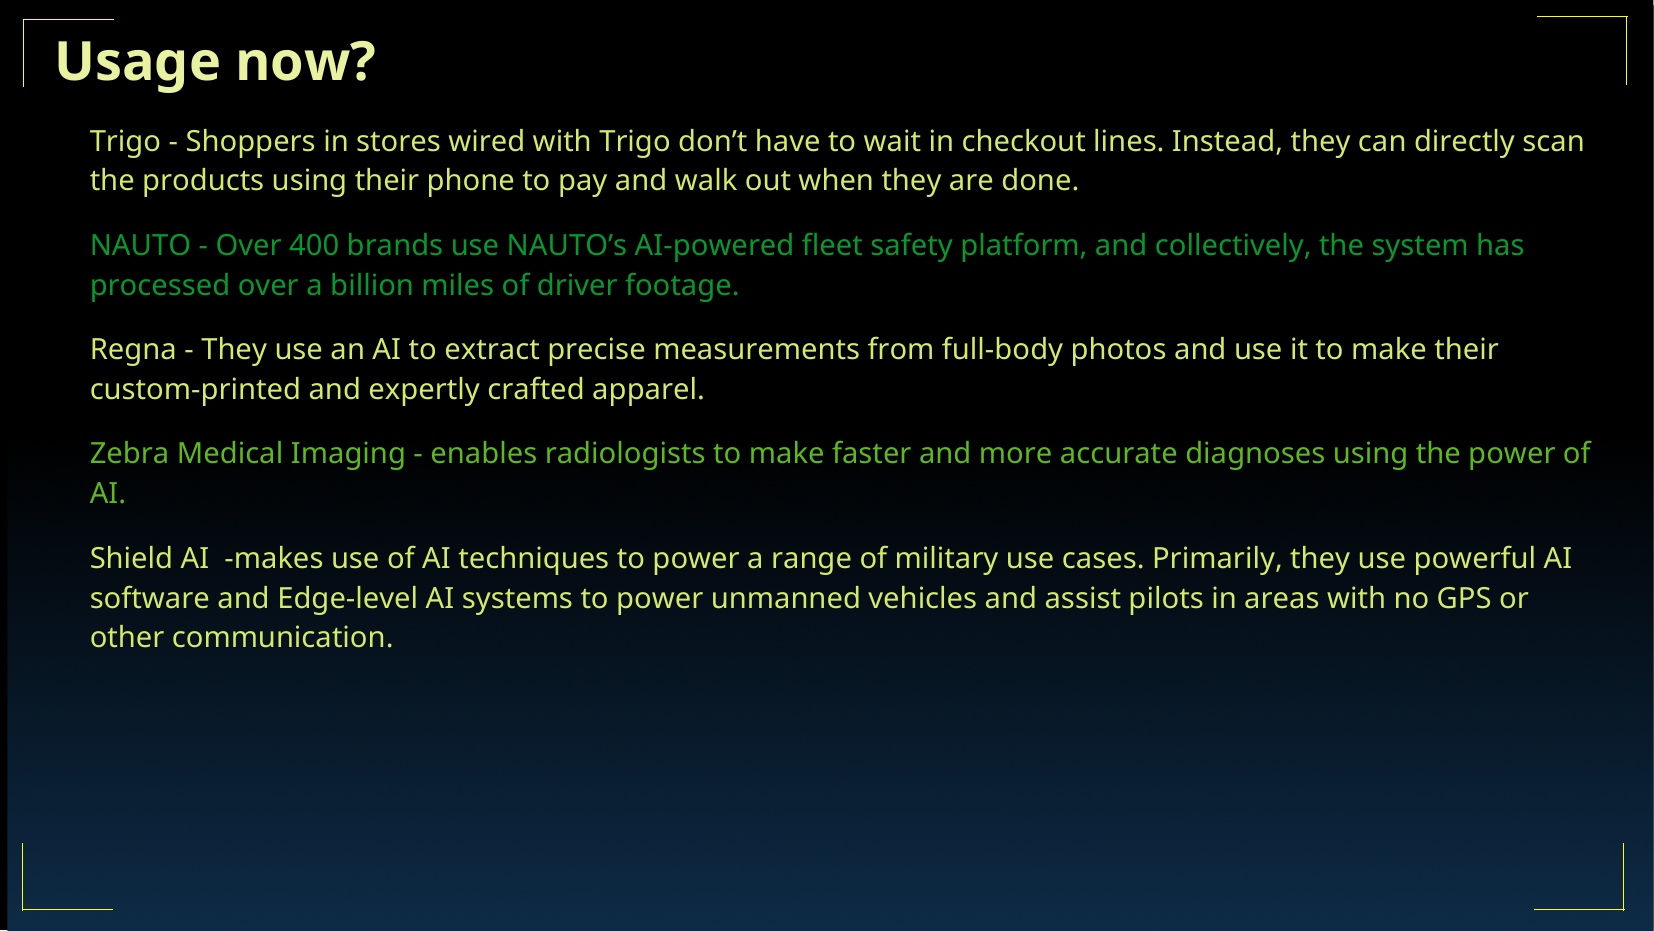

Usage now?
Trigo - Shoppers in stores wired with Trigo don’t have to wait in checkout lines. Instead, they can directly scan the products using their phone to pay and walk out when they are done.
NAUTO - Over 400 brands use NAUTO’s AI-powered fleet safety platform, and collectively, the system has processed over a billion miles of driver footage.
Regna - They use an AI to extract precise measurements from full-body photos and use it to make their custom-printed and expertly crafted apparel.
Zebra Medical Imaging - enables radiologists to make faster and more accurate diagnoses using the power of AI.
Shield AI -makes use of AI techniques to power a range of military use cases. Primarily, they use powerful AI software and Edge-level AI systems to power unmanned vehicles and assist pilots in areas with no GPS or other communication.